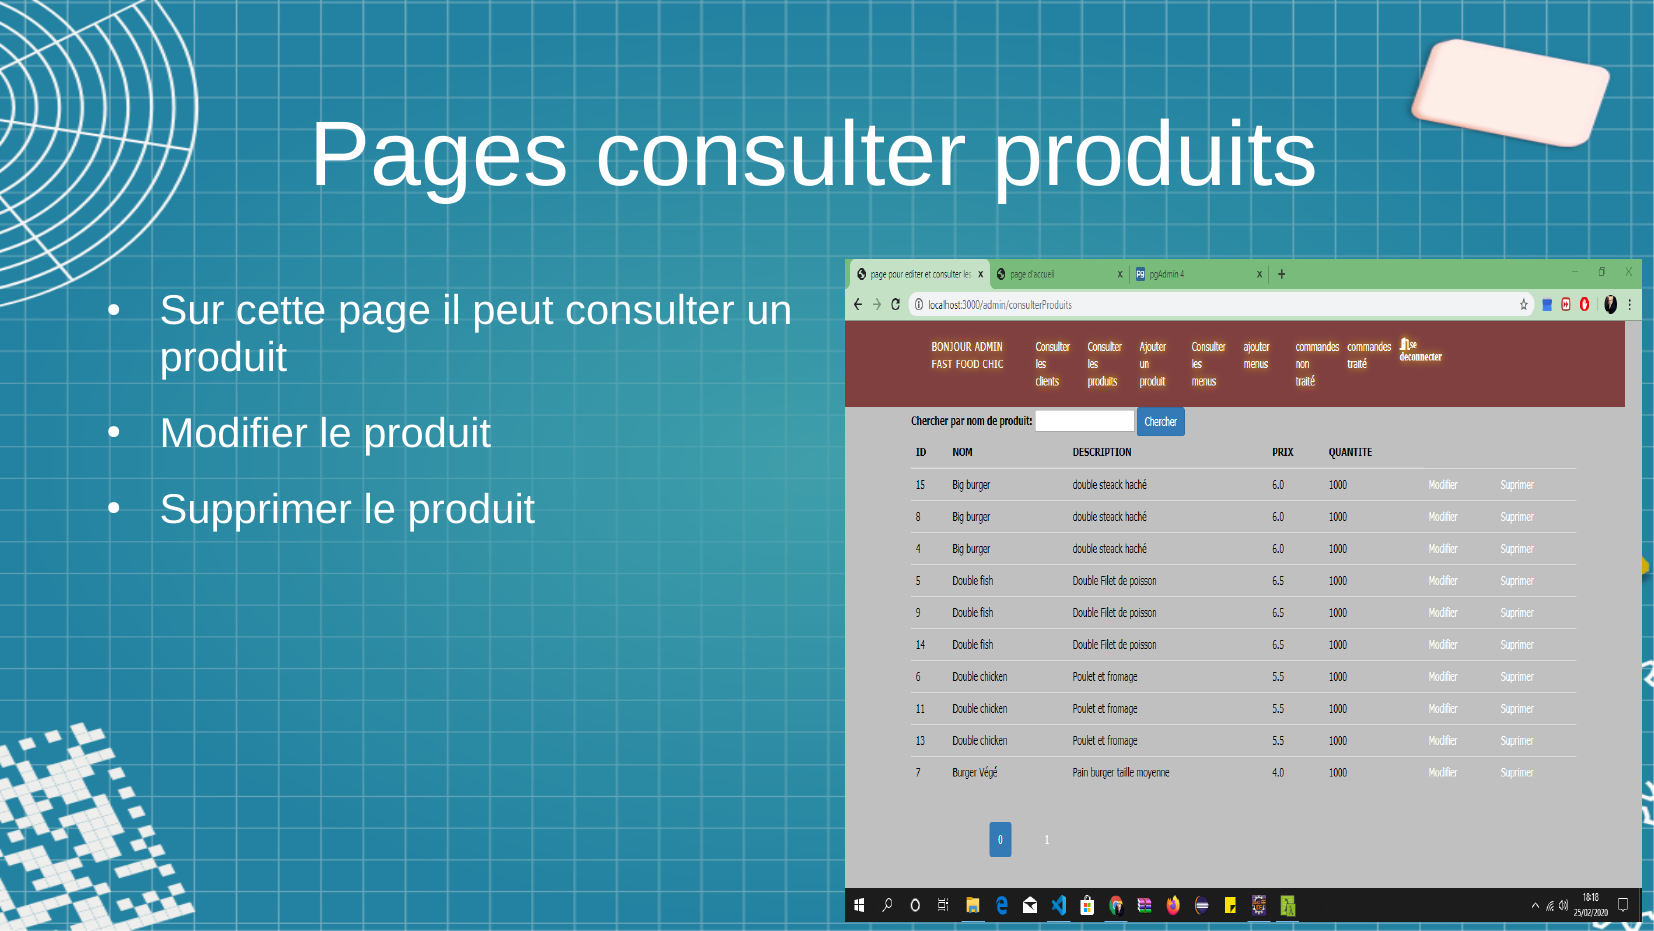

# Pages consulter produits
Sur cette page il peut consulter un produit
Modifier le produit
Supprimer le produit